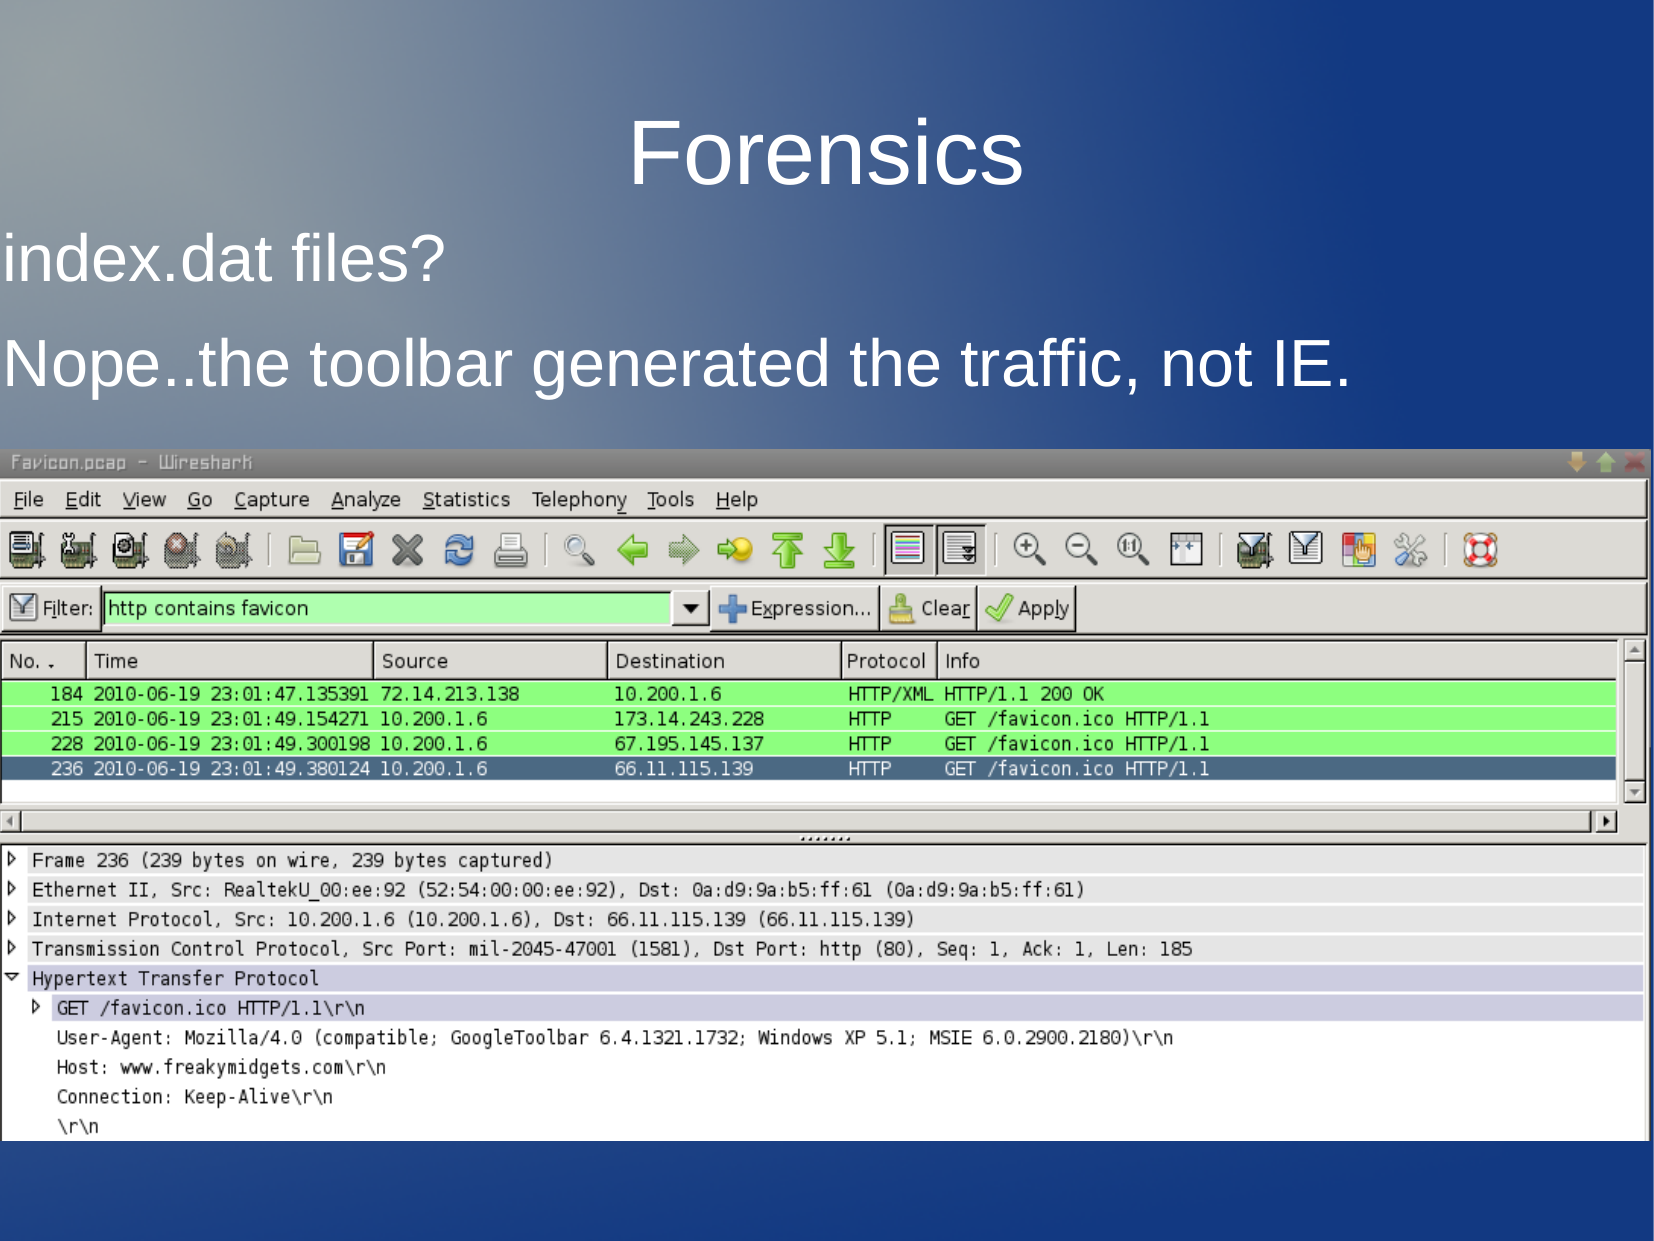

# Forensics
index.dat files?
Nope..the toolbar generated the traffic, not IE.